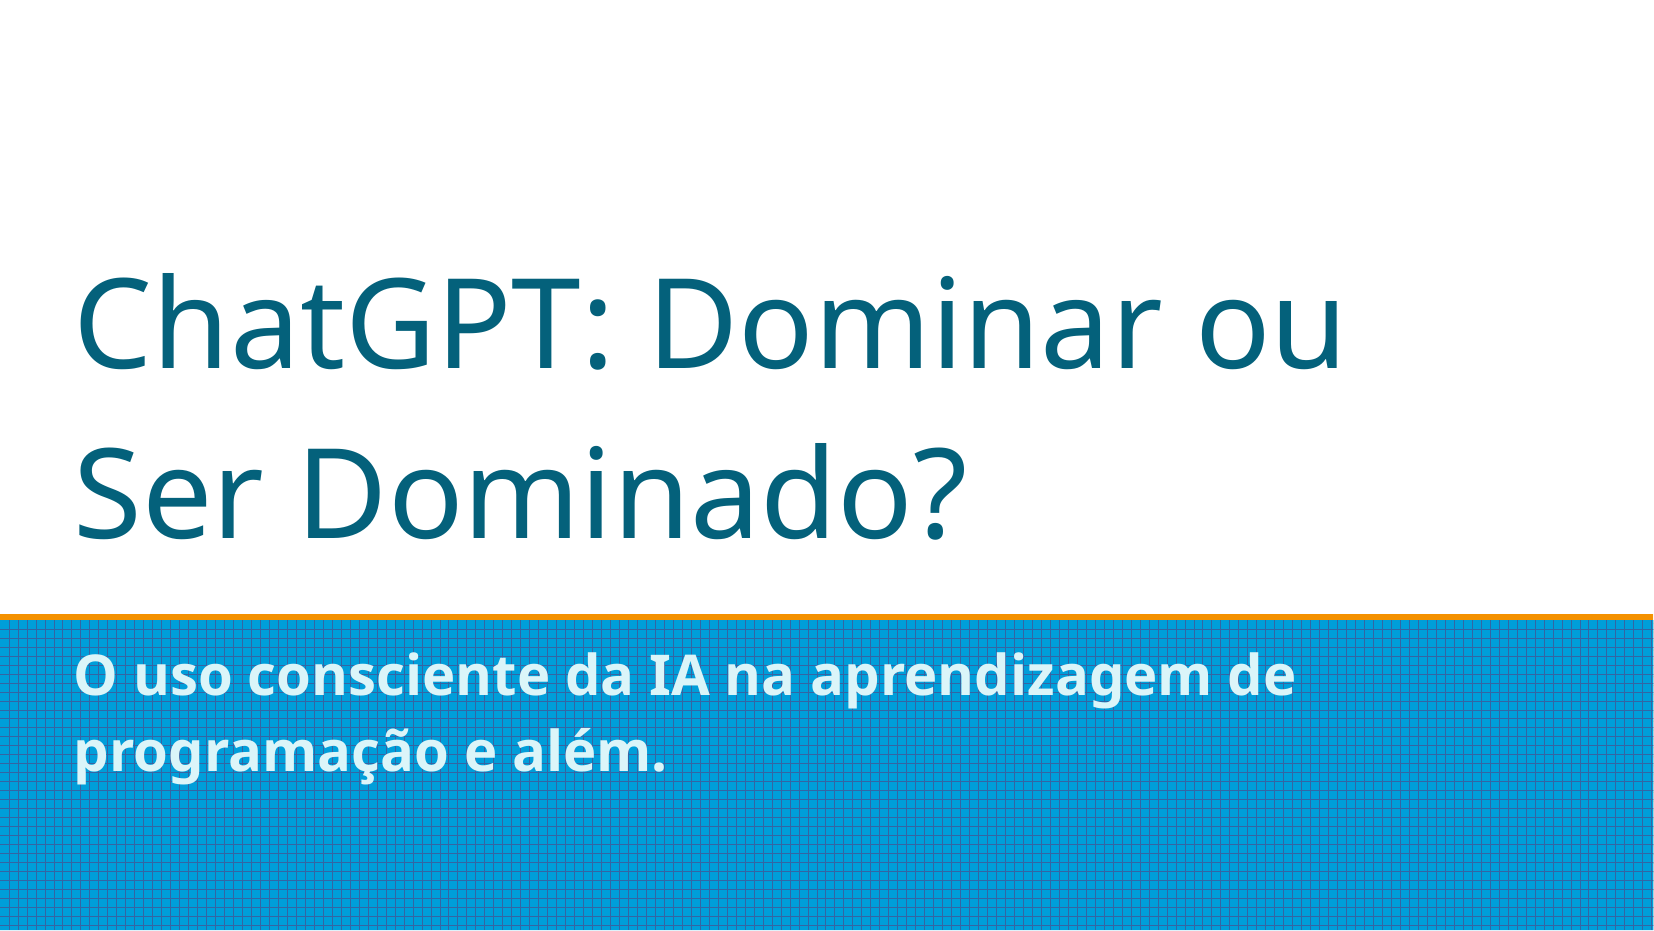

# ChatGPT: Dominar ou Ser Dominado?
O uso consciente da IA na aprendizagem de programação e além.